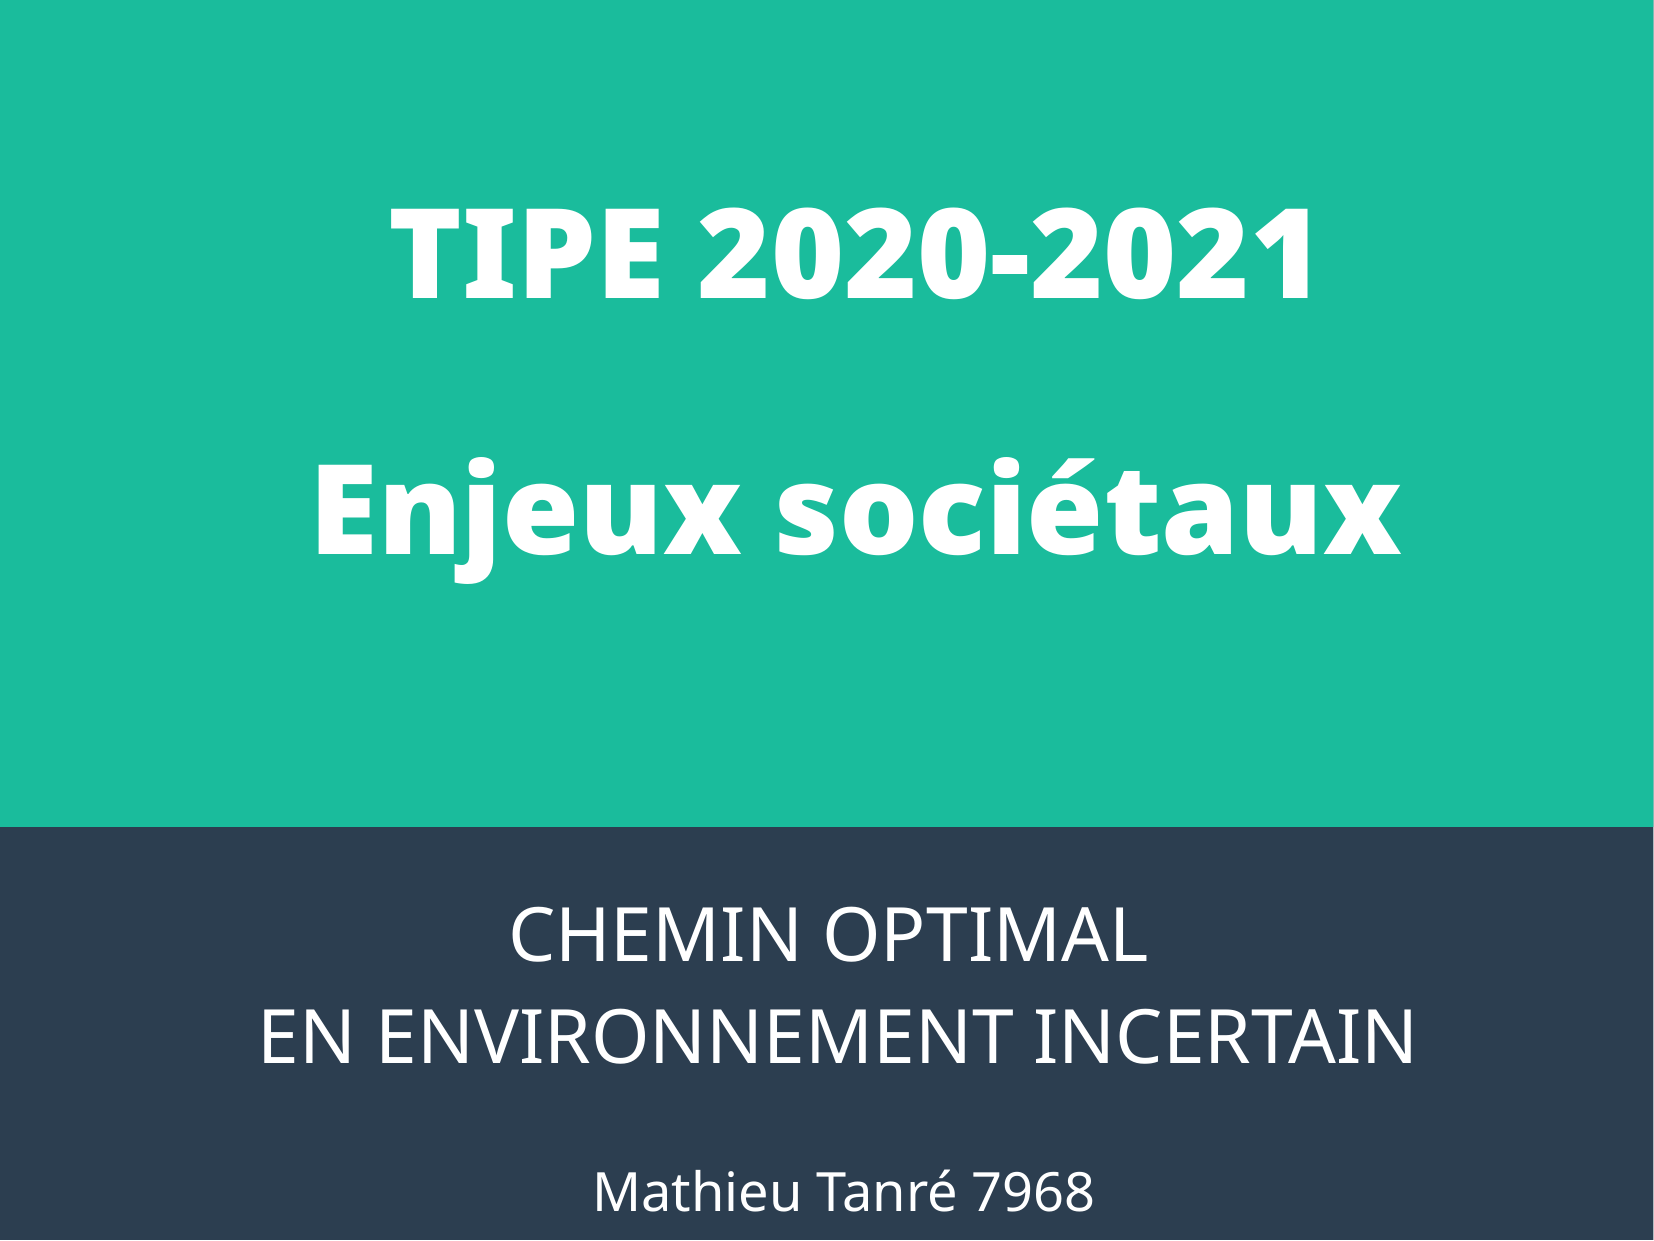

# TIPE 2020-2021 Enjeux sociétaux
CHEMIN OPTIMAL
EN ENVIRONNEMENT INCERTAIN
Mathieu Tanré 7968